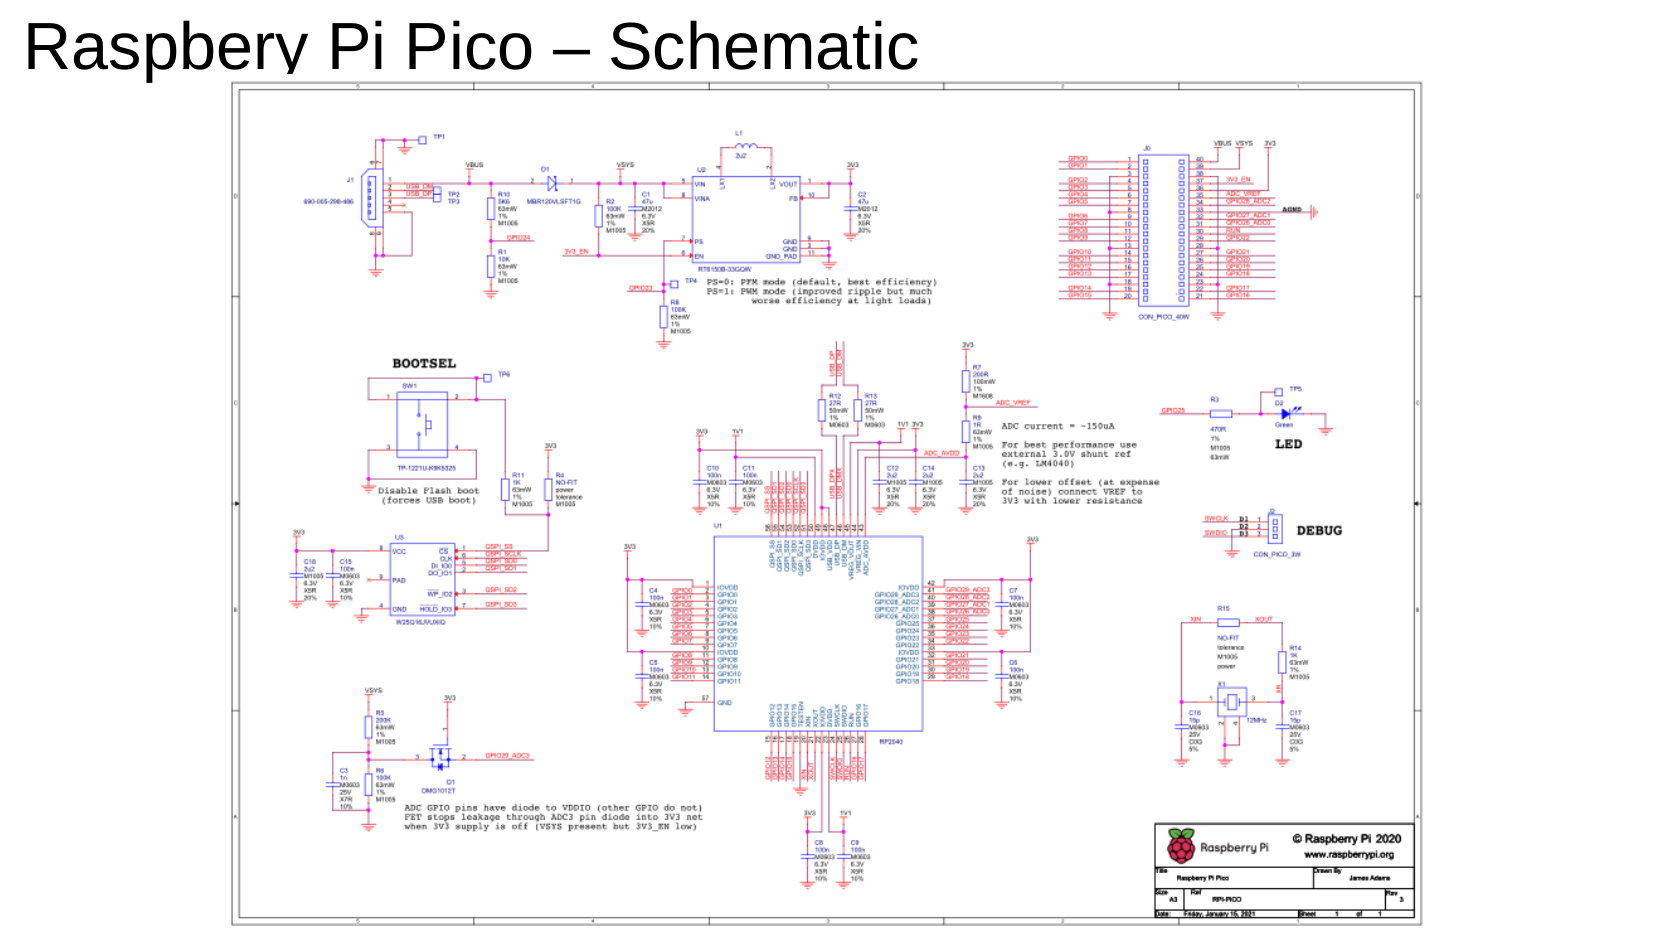

# Raspbery Pi Pico – Schematic
29
ADC4 – Monitor CPU Temperature